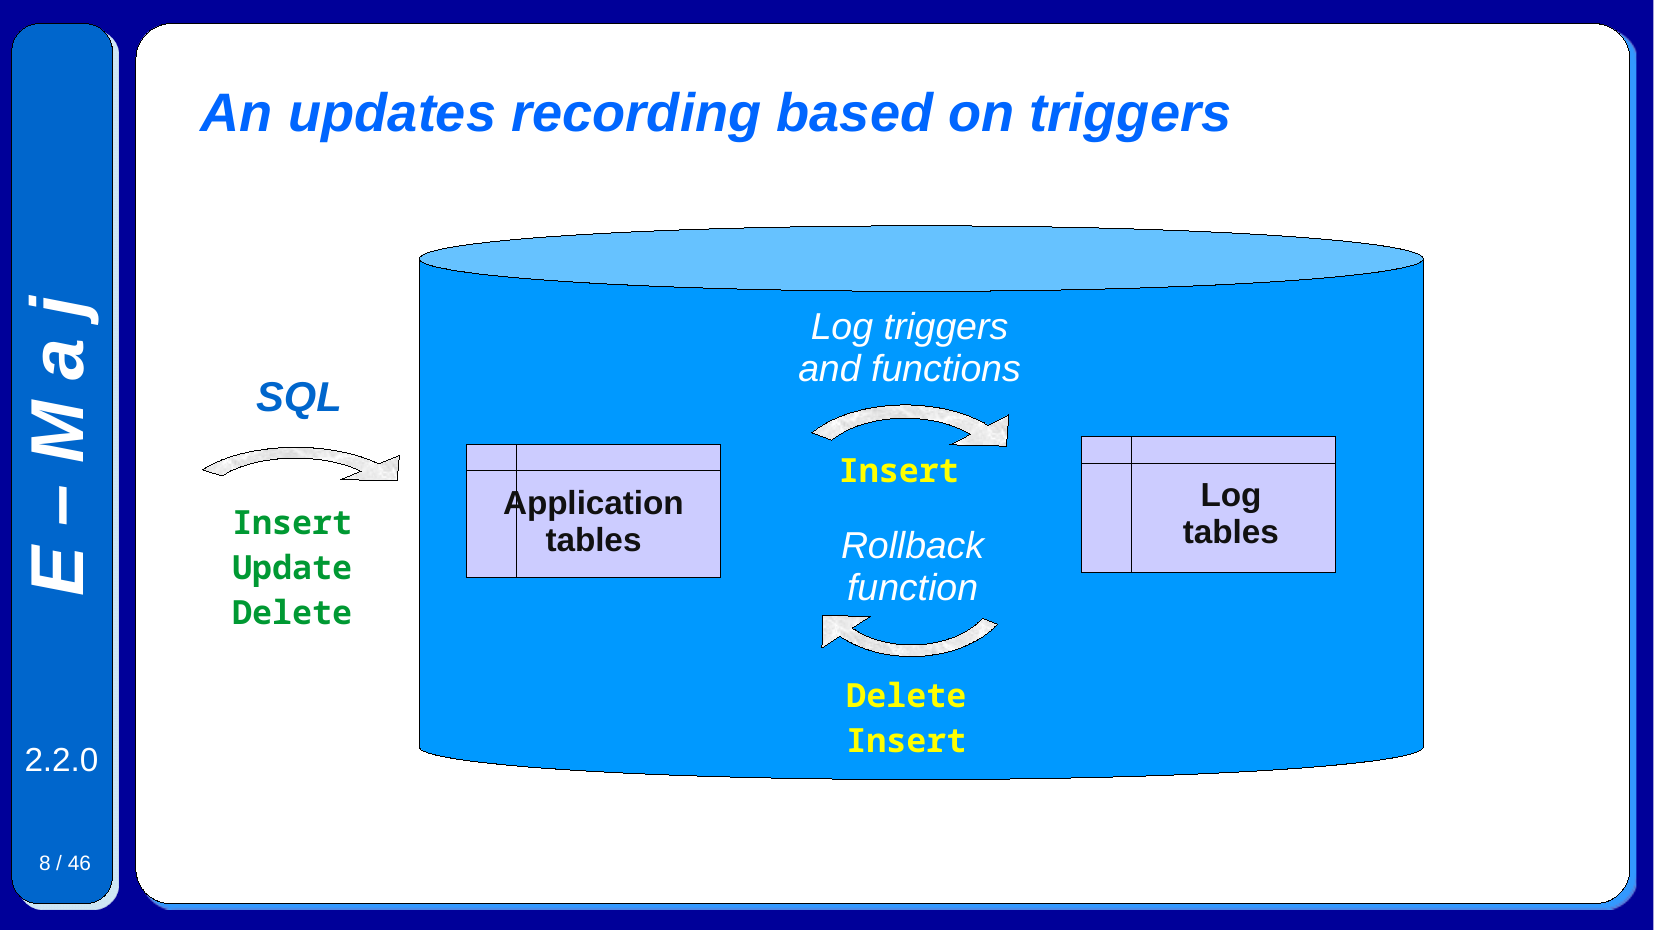

# An updates recording based on triggers
Log triggers and functions
SQL
Insert
Log tables
Application
tables
Insert Update Delete
Rollback function
Delete
Insert